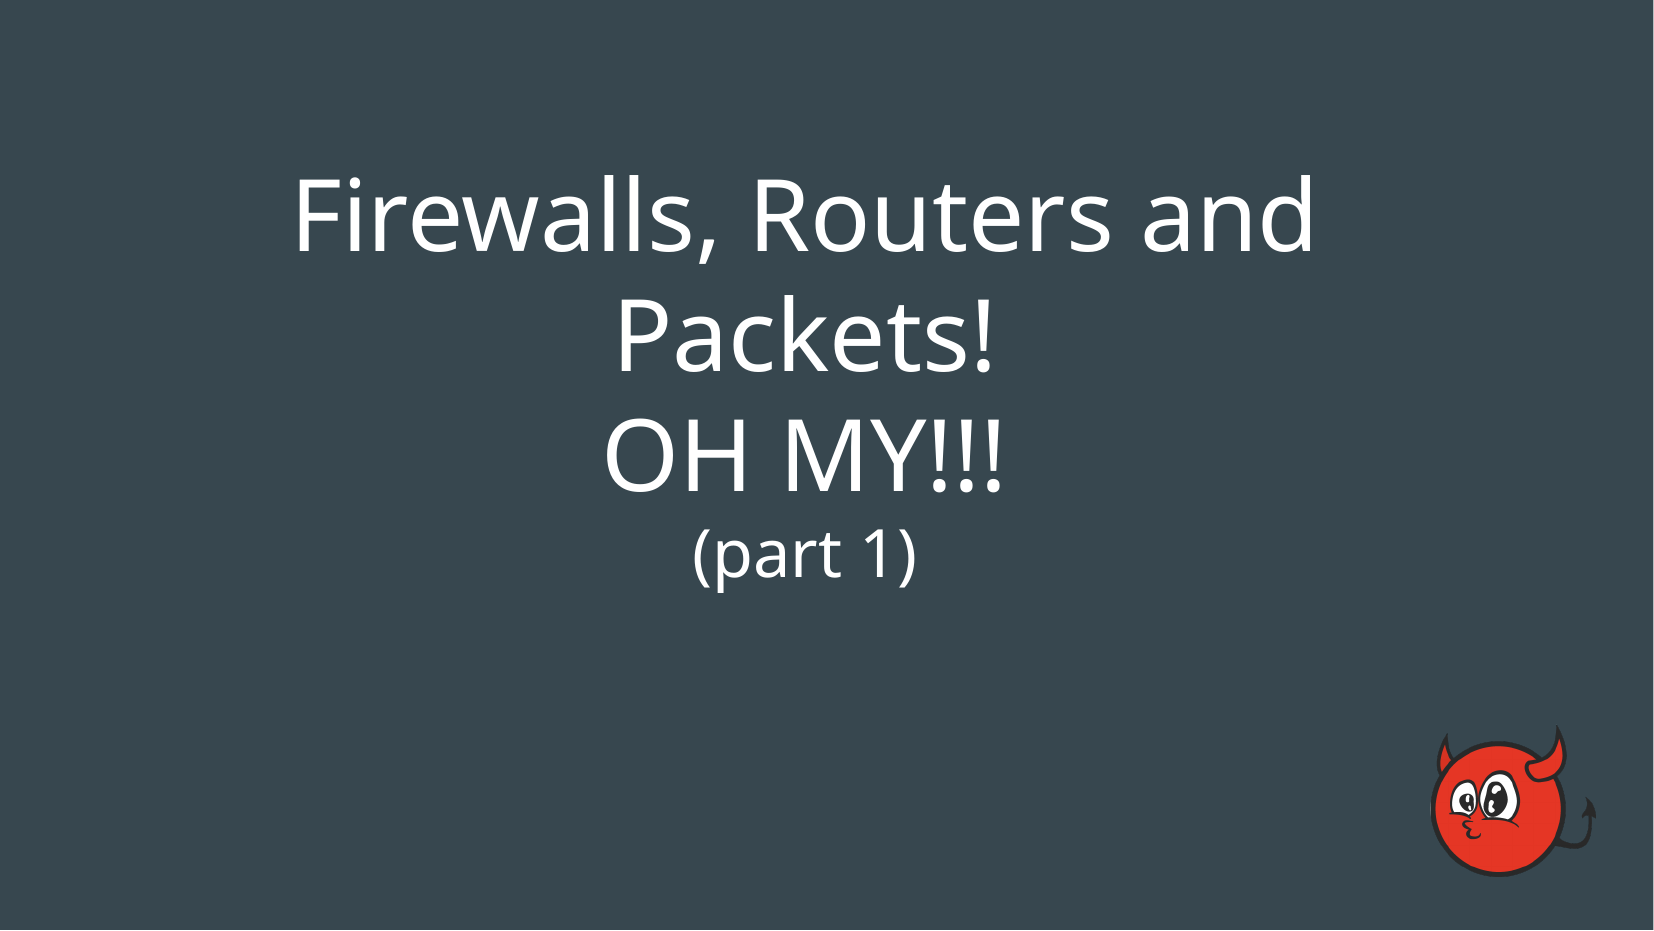

# Firewalls, Routers and Packets! OH MY!!! (part 1)